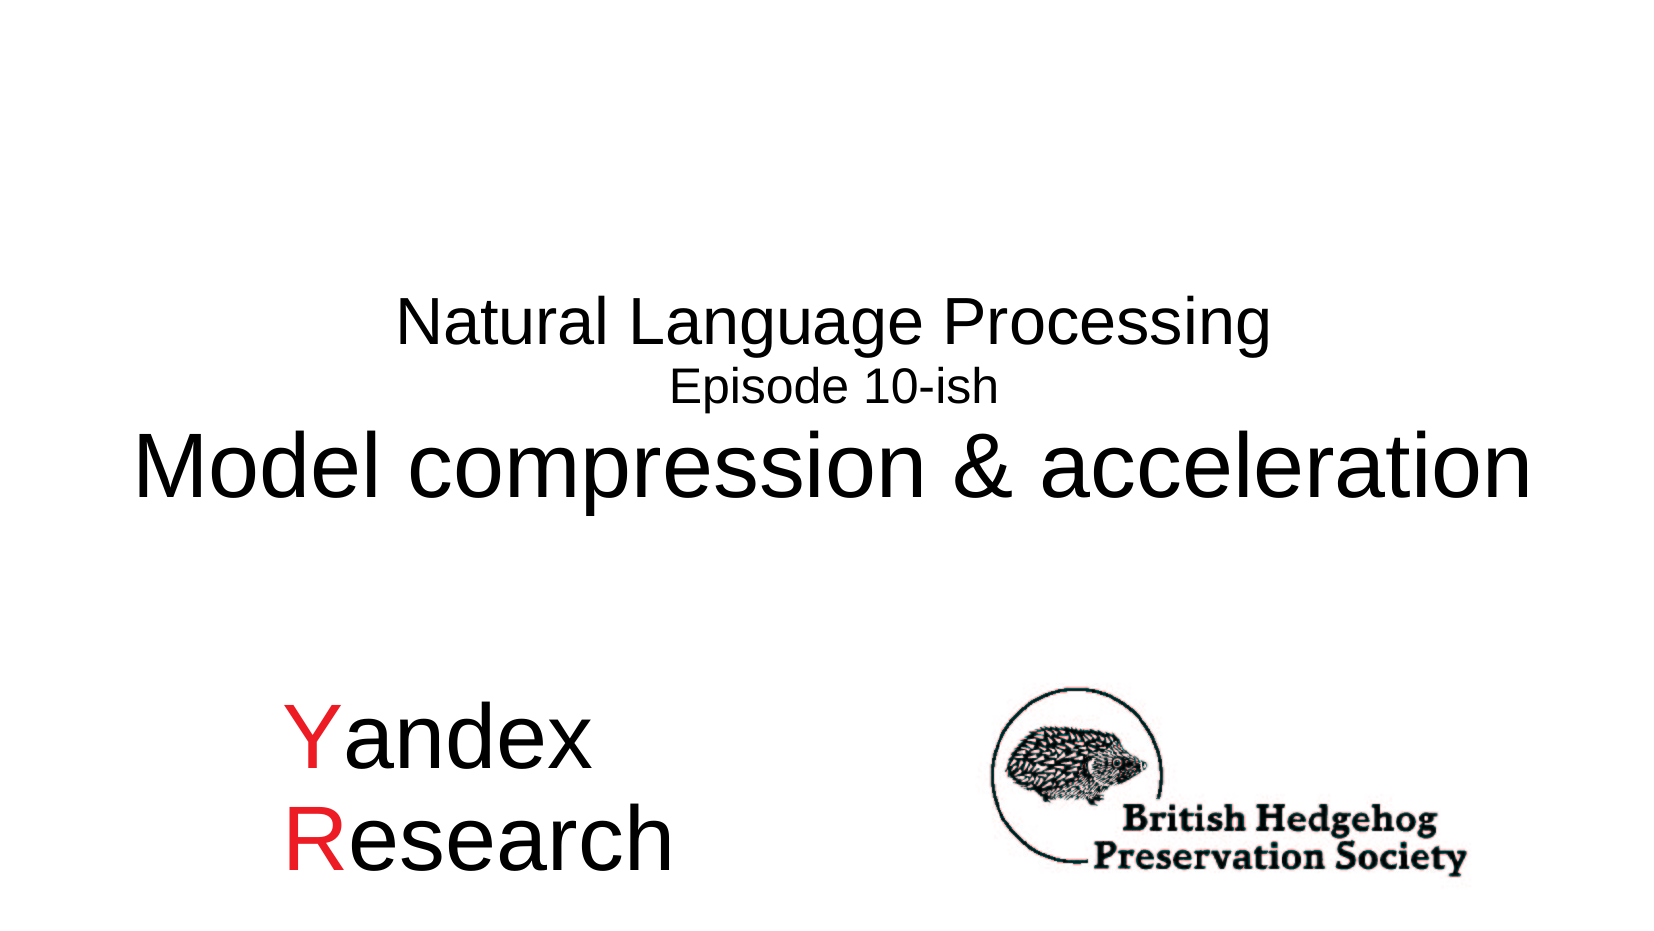

# Natural Language Processing Episode 10-ish Model compression & acceleration
Yandex
Research